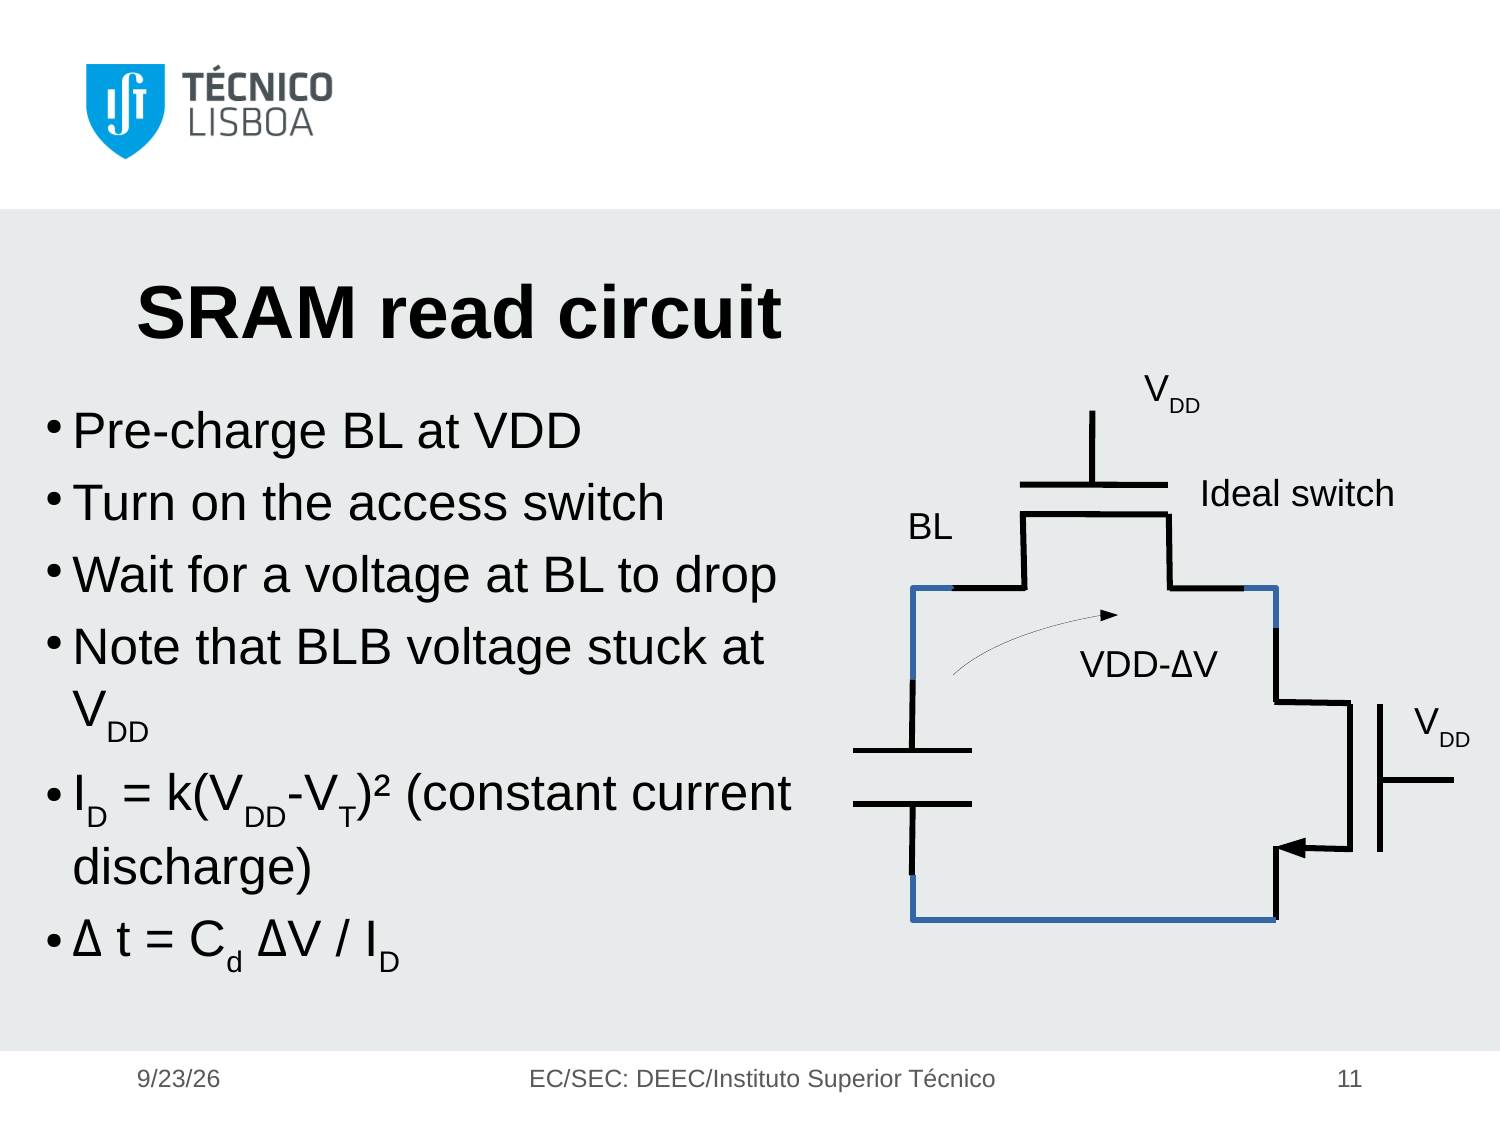

# SRAM read circuit
VDD
Pre-charge BL at VDD
Turn on the access switch
Wait for a voltage at BL to drop
Note that BLB voltage stuck at VDD
ID = k(VDD-VT)² (constant current discharge)
Δ t = Cd ΔV / ID
Ideal switch
BL
VDD-ΔV
VDD
EC/SEC: DEEC/Instituto Superior Técnico